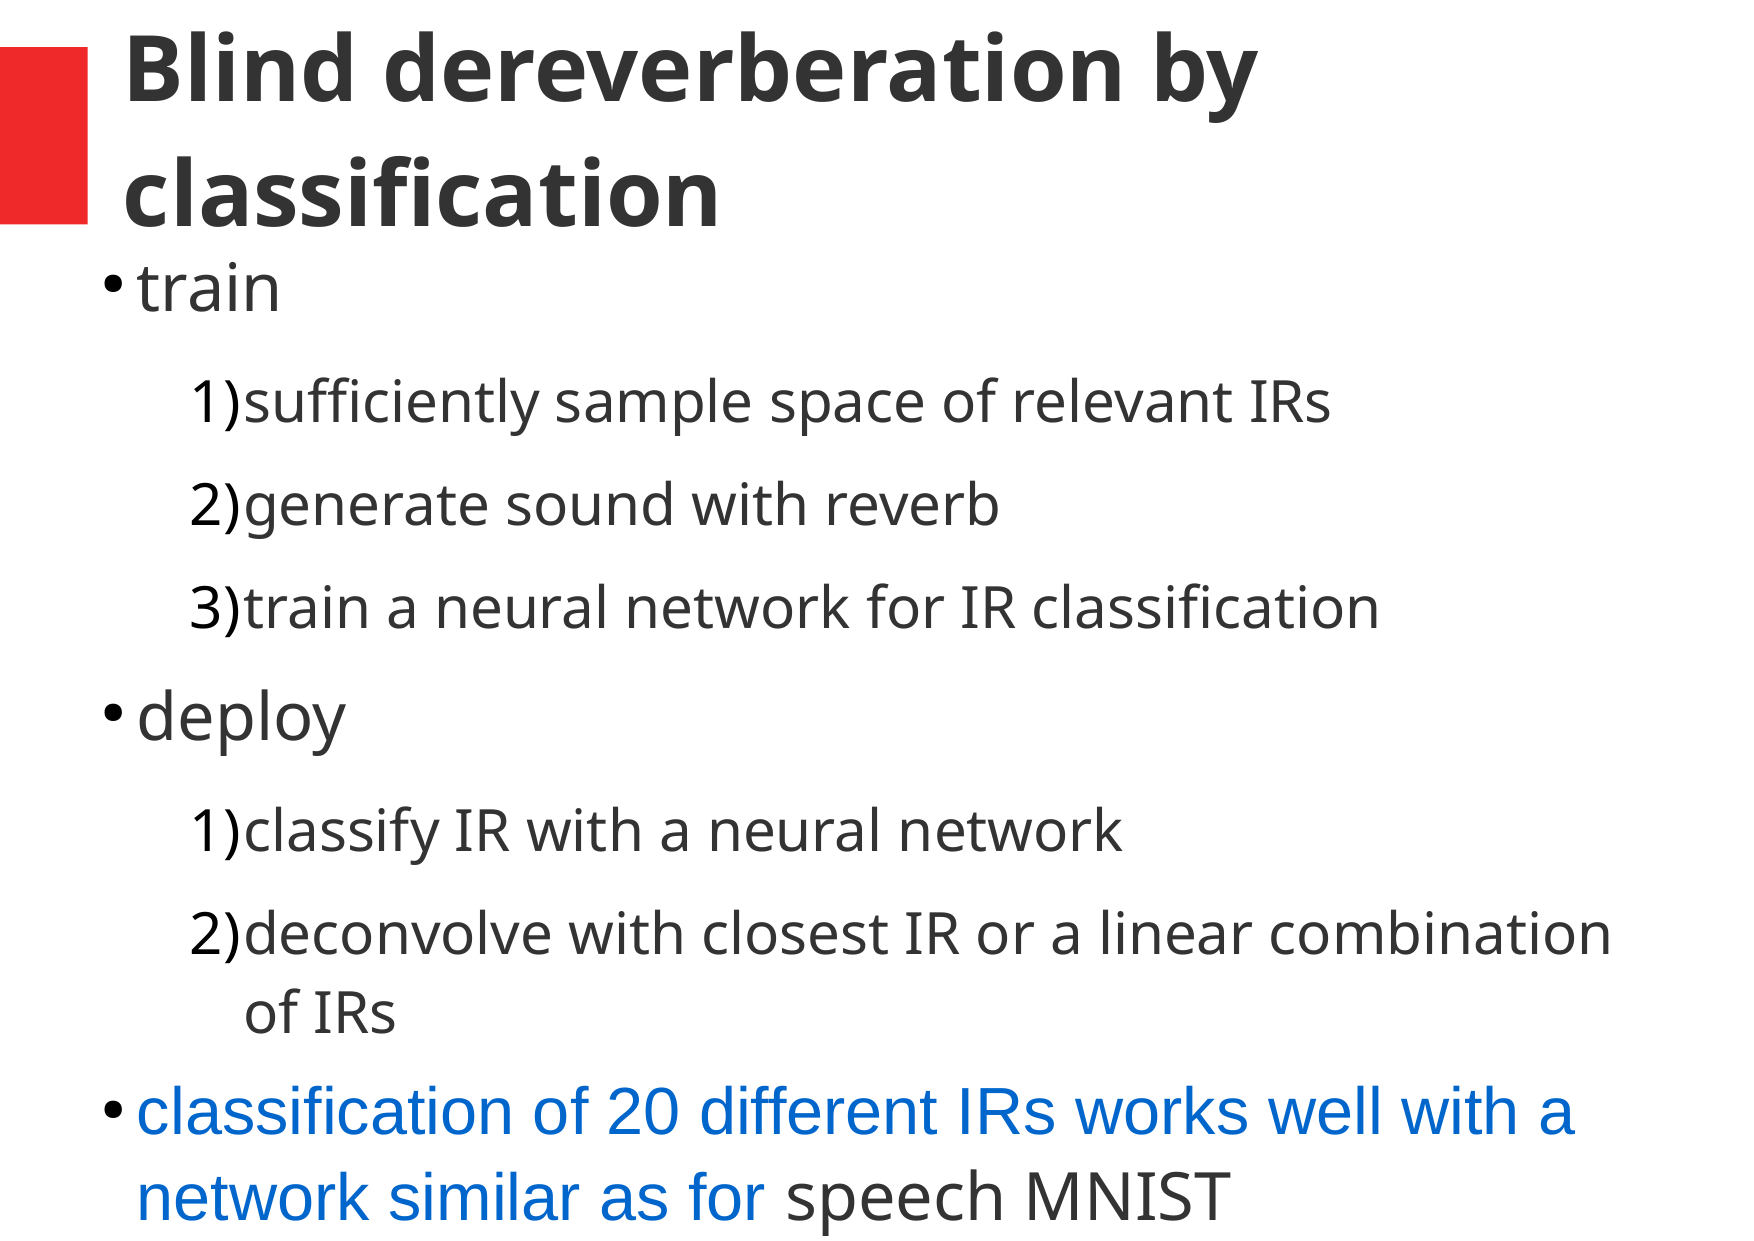

# Blind dereverberation by classification
train
sufficiently sample space of relevant IRs
generate sound with reverb
train a neural network for IR classification
deploy
classify IR with a neural network
deconvolve with closest IR or a linear combination of IRs
classification of 20 different IRs works well with a network similar as for speech MNIST